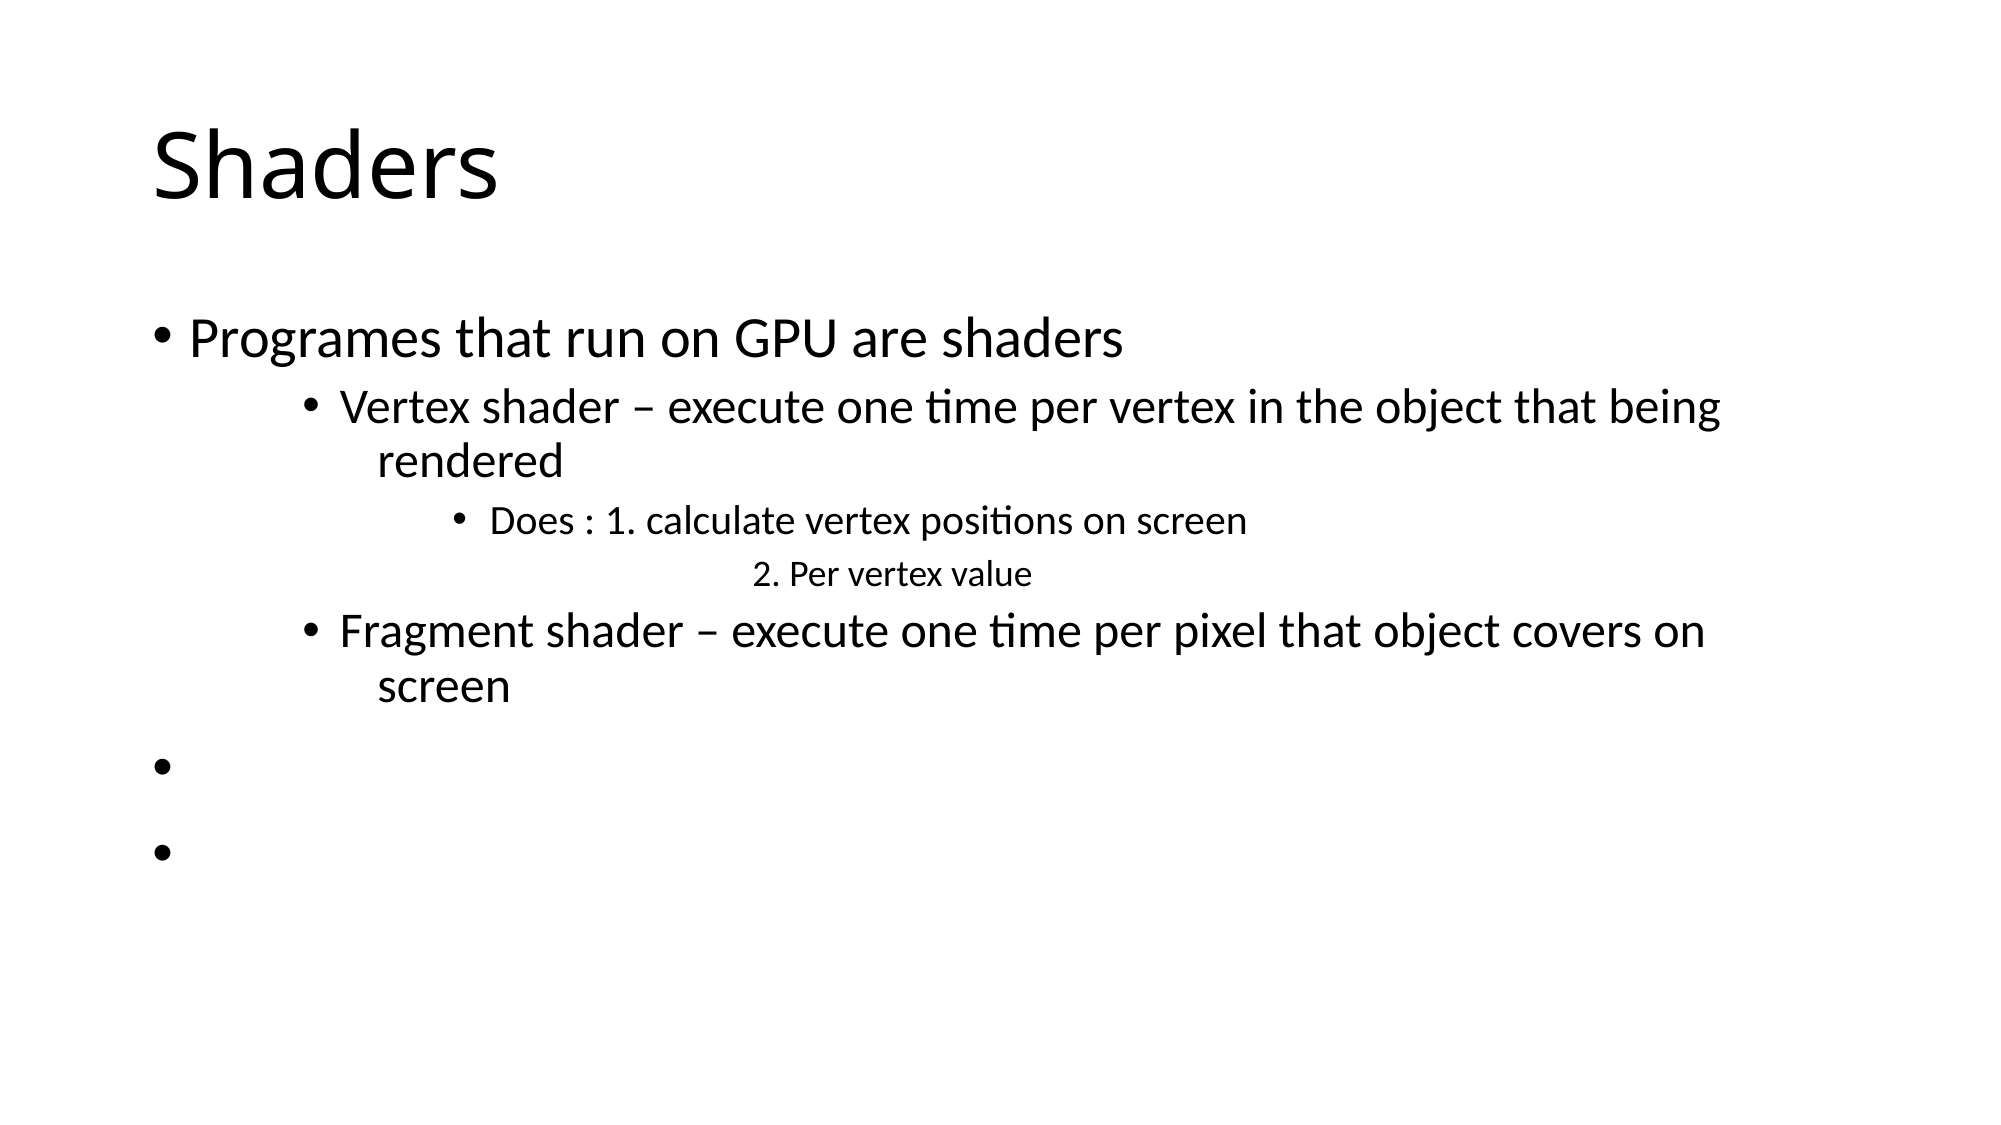

# Shaders
Programes that run on GPU are shaders
Vertex shader – execute one time per vertex in the object that being rendered
Does : 1. calculate vertex positions on screen
2. Per vertex value
Fragment shader – execute one time per pixel that object covers on screen